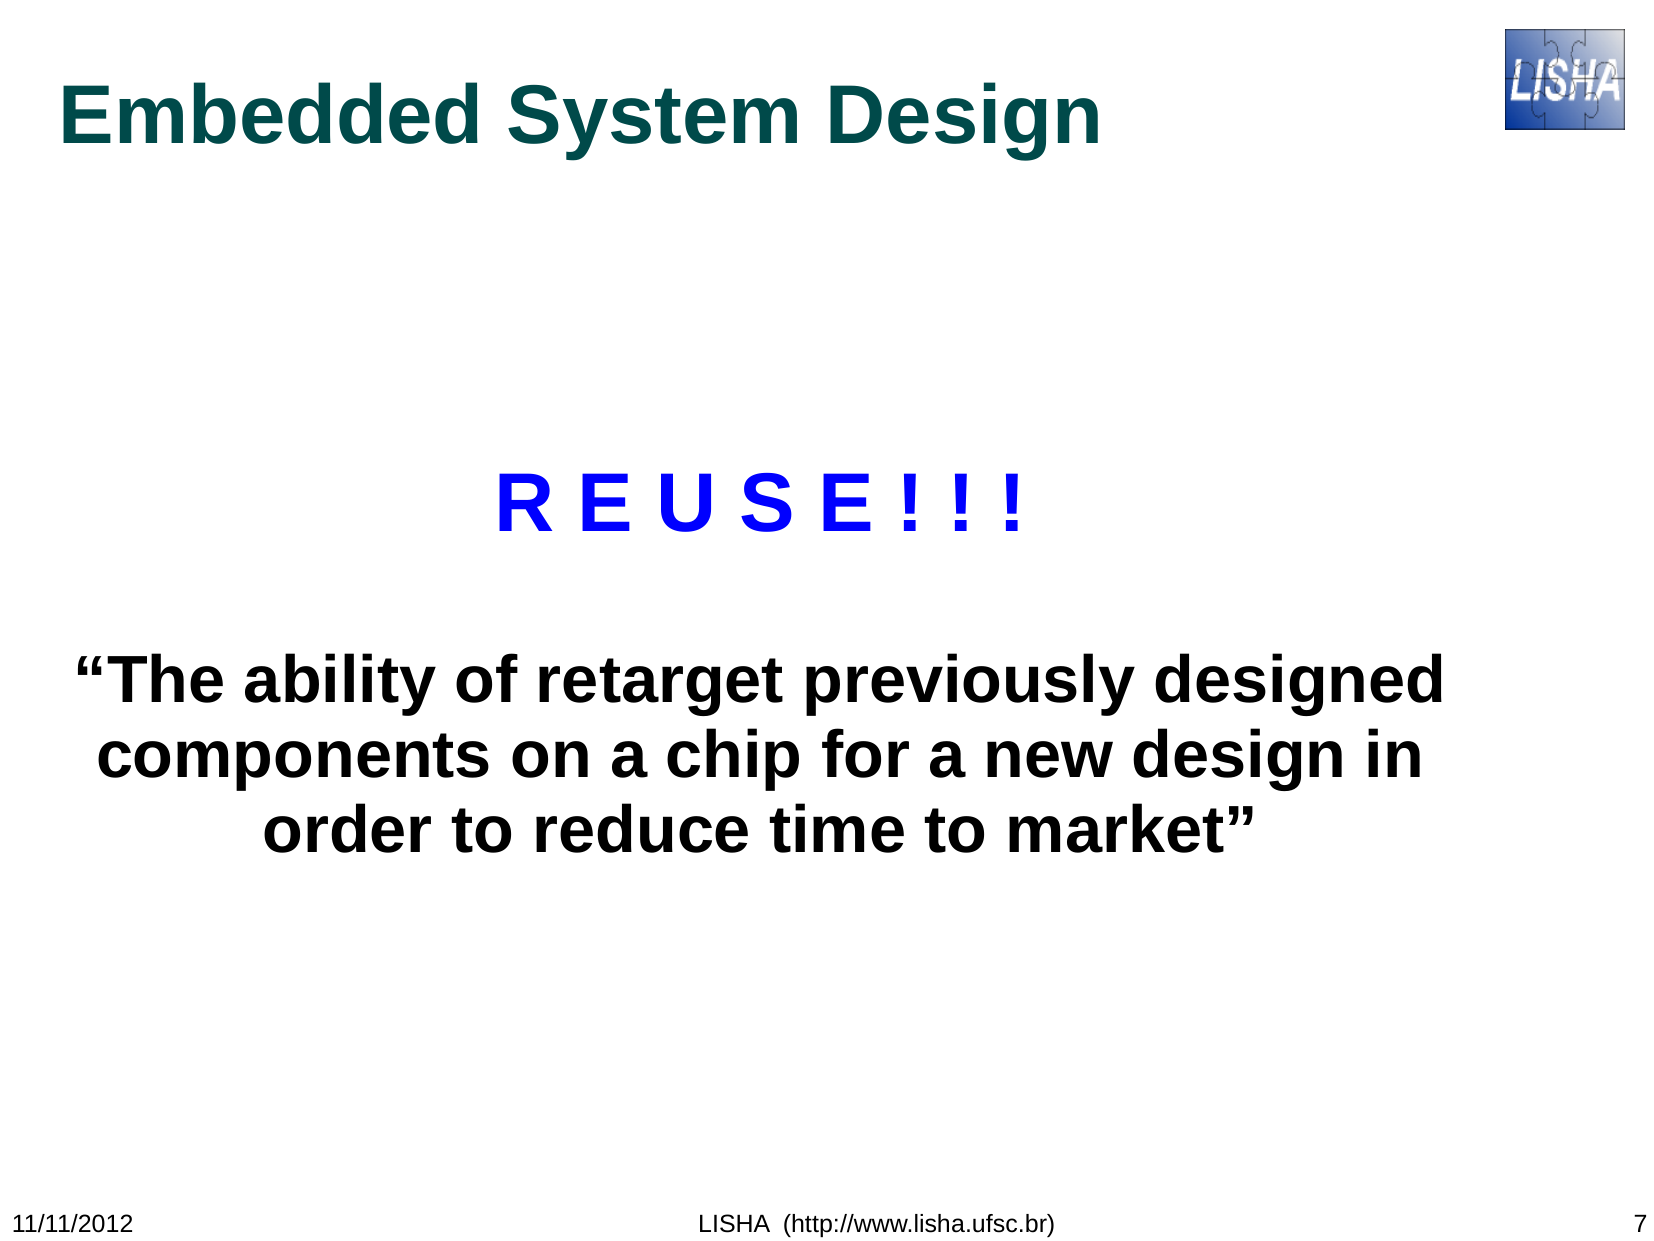

# Embedded System Design
R E U S E ! ! !
“The ability of retarget previously designed components on a chip for a new design in order to reduce time to market”